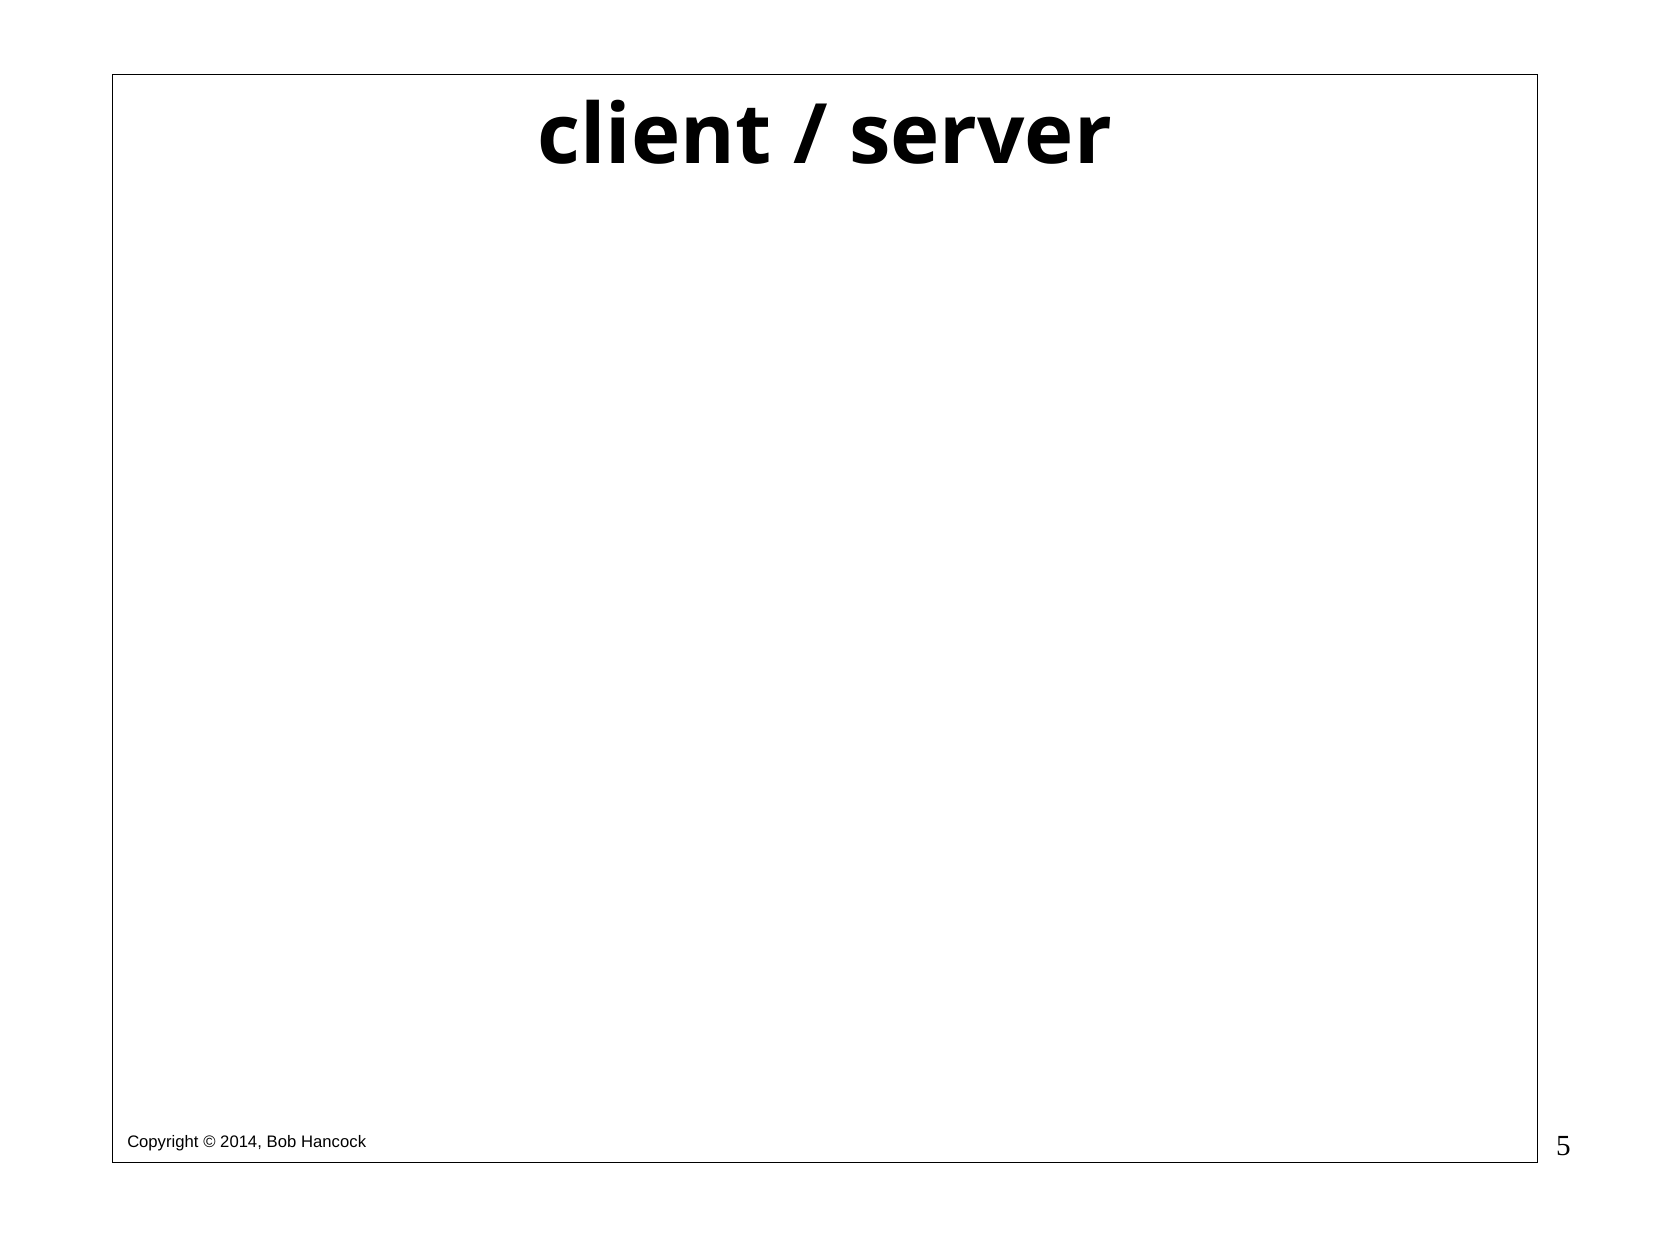

# client / server
Copyright © 2014, Bob Hancock
5